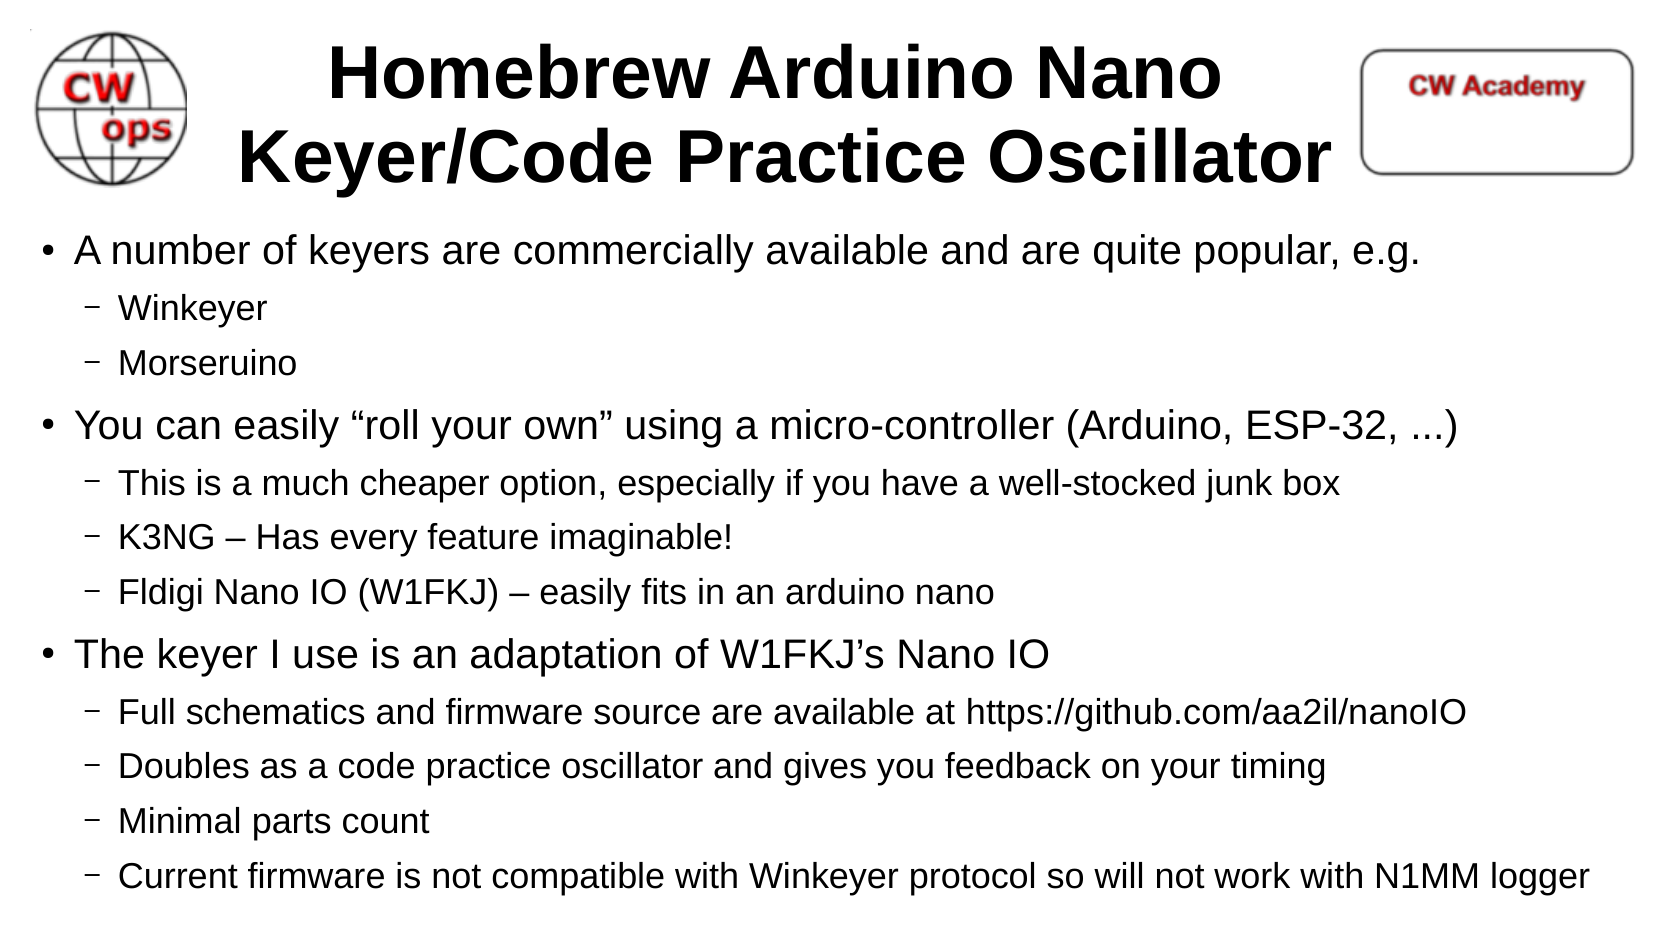

# Homebrew Arduino Nano Keyer/Code Practice Oscillator
A number of keyers are commercially available and are quite popular, e.g.
Winkeyer
Morseruino
You can easily “roll your own” using a micro-controller (Arduino, ESP-32, ...)
This is a much cheaper option, especially if you have a well-stocked junk box
K3NG – Has every feature imaginable!
Fldigi Nano IO (W1FKJ) – easily fits in an arduino nano
The keyer I use is an adaptation of W1FKJ’s Nano IO
Full schematics and firmware source are available at https://github.com/aa2il/nanoIO
Doubles as a code practice oscillator and gives you feedback on your timing
Minimal parts count
Current firmware is not compatible with Winkeyer protocol so will not work with N1MM logger